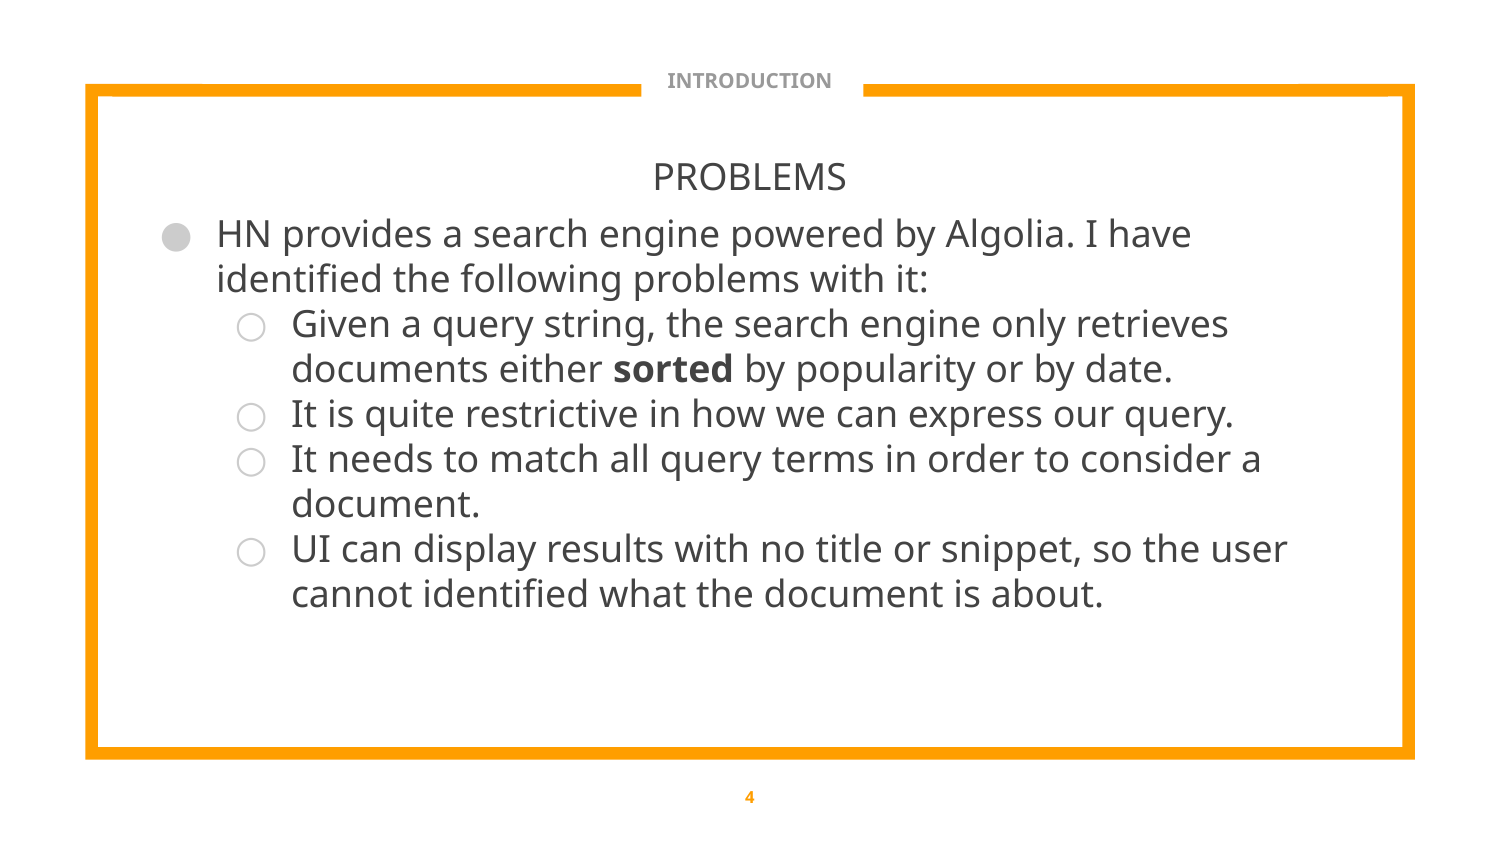

# INTRODUCTION
PROBLEMS
HN provides a search engine powered by Algolia. I have identified the following problems with it:
Given a query string, the search engine only retrieves documents either sorted by popularity or by date.
It is quite restrictive in how we can express our query.
It needs to match all query terms in order to consider a document.
UI can display results with no title or snippet, so the user cannot identified what the document is about.